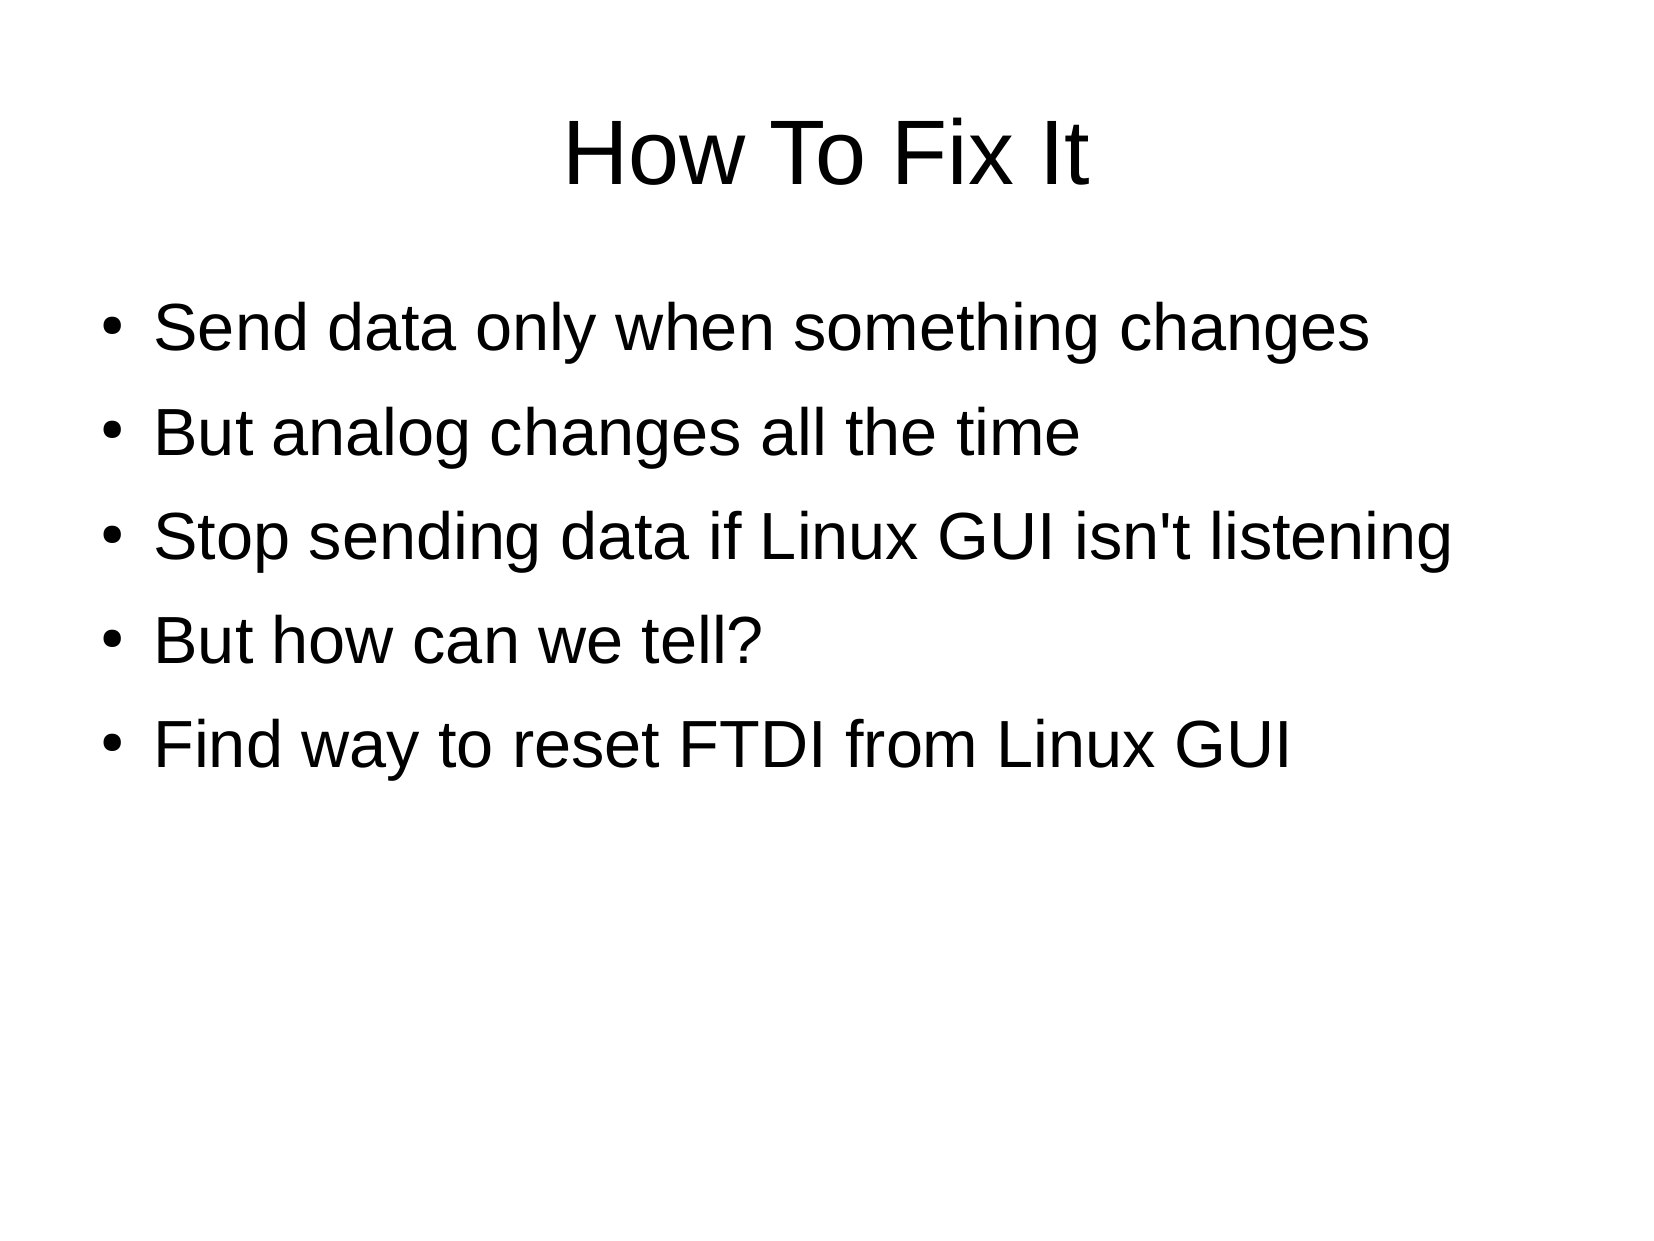

# How To Fix It
Send data only when something changes
But analog changes all the time
Stop sending data if Linux GUI isn't listening
But how can we tell?
Find way to reset FTDI from Linux GUI